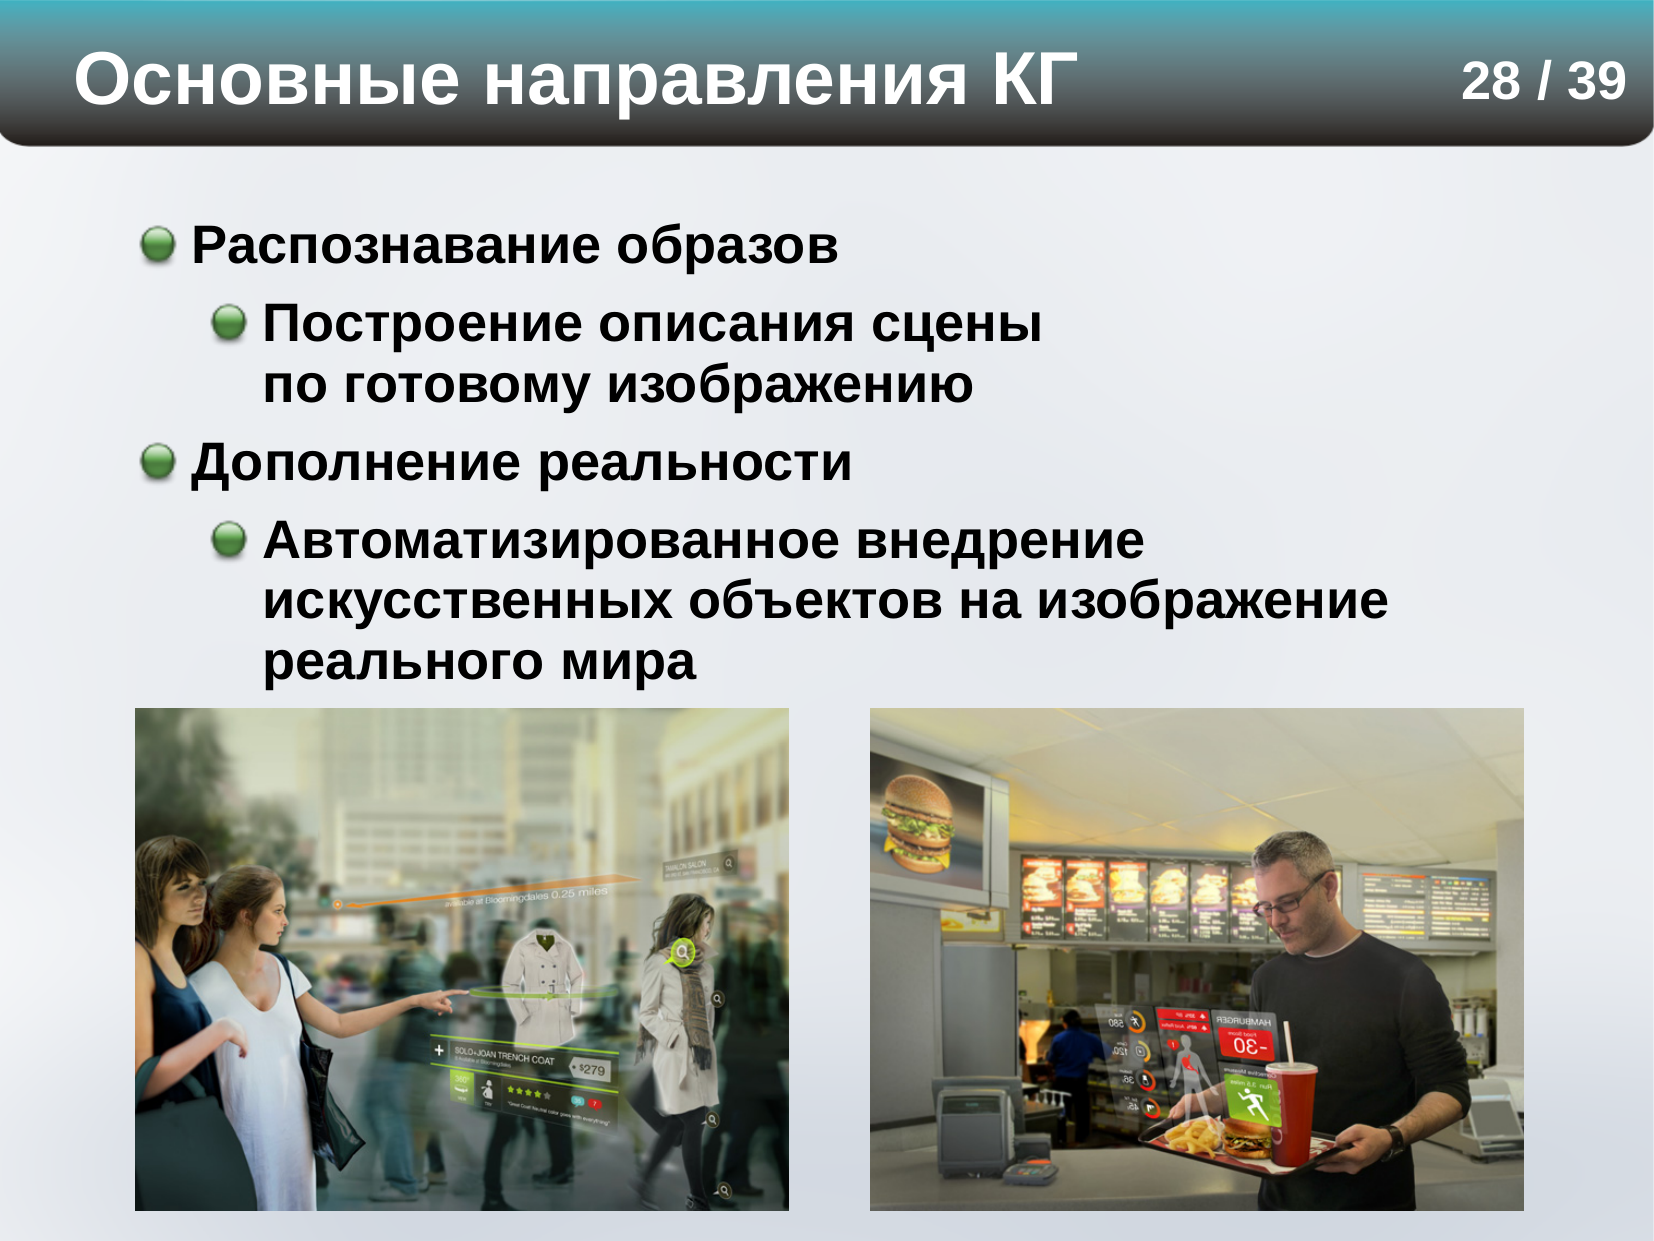

Основные направления КГ
Распознавание образов
Построение описания сцены
по готовому изображению
Дополнение реальности
Автоматизированное внедрение искусственных объектов на изображение реального мира